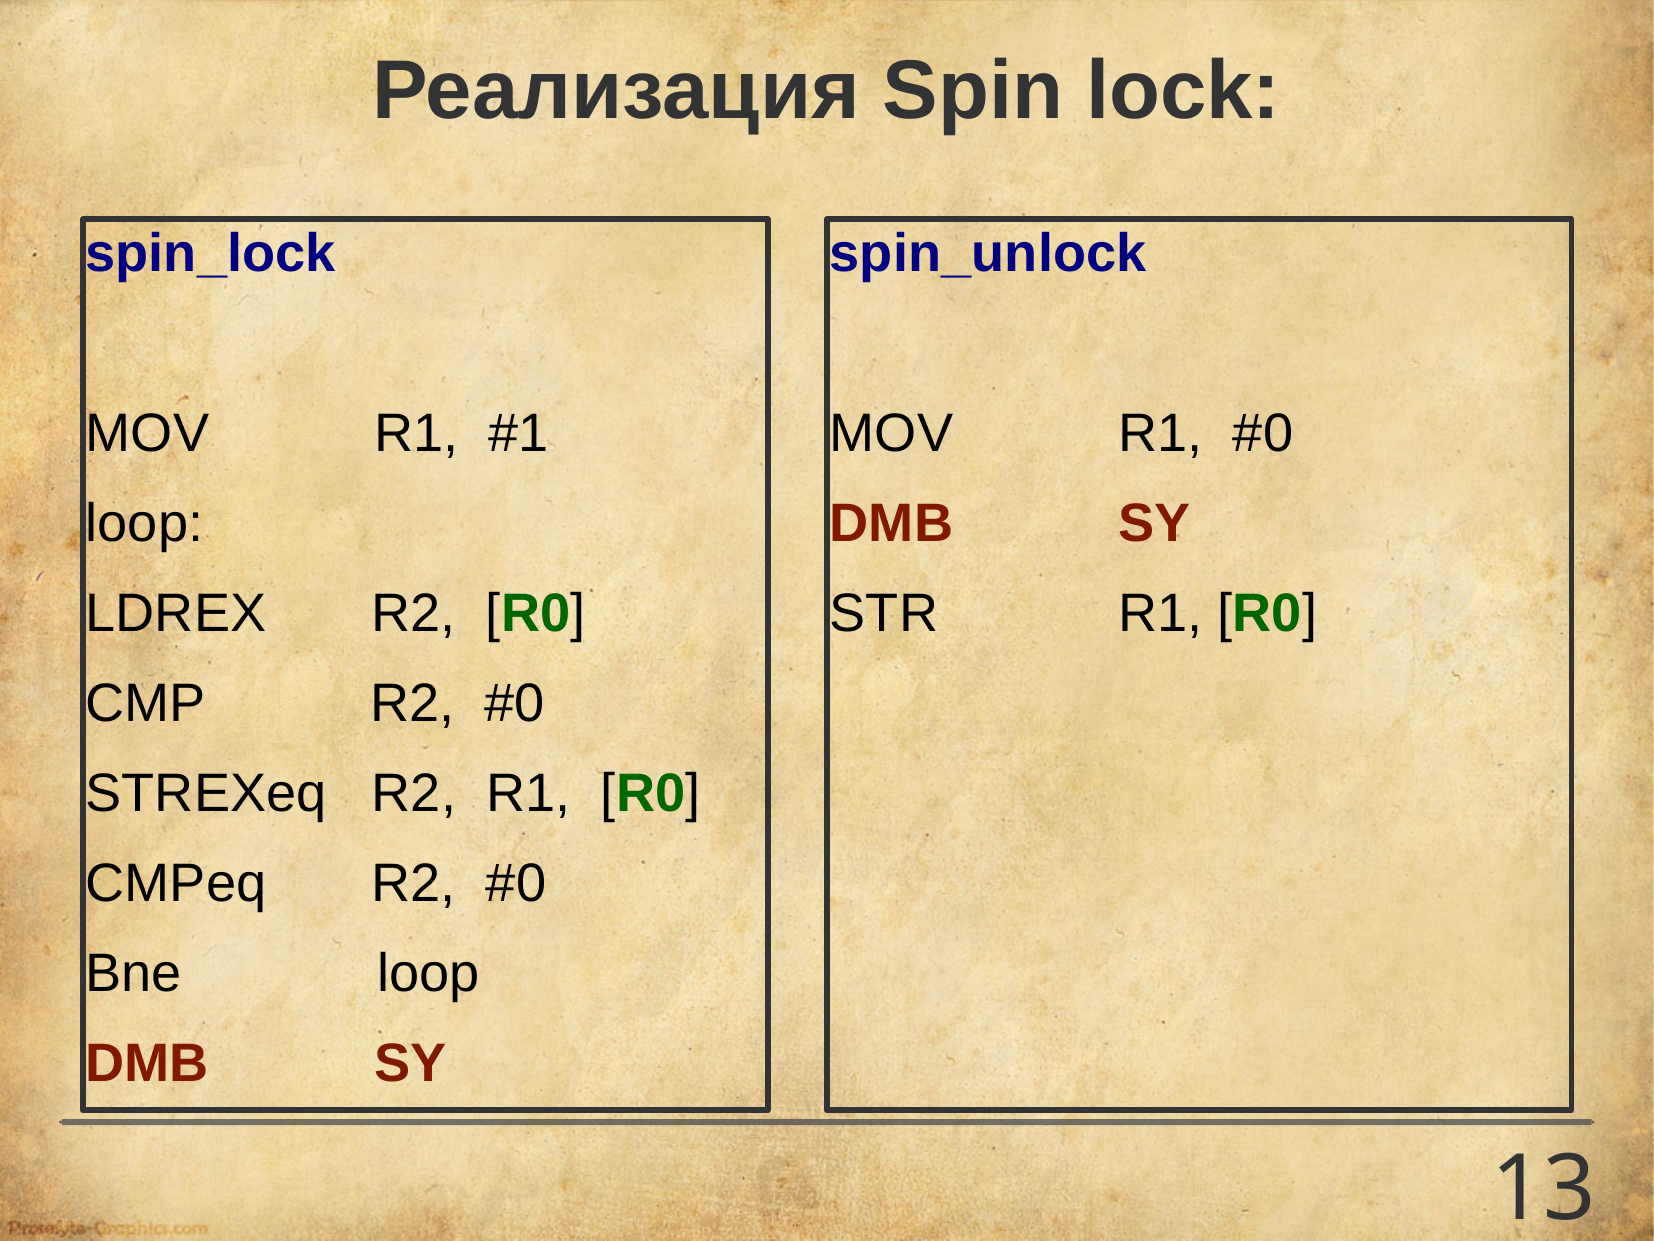

# Реализация Spin lock:
spin_lock
MOV R1, #1
loop:
LDREX R2, [R0]
CMP R2, #0
STREXeq R2, R1, [R0]
CMPeq R2, #0
Bne loop
DMB SY
spin_unlock
MOV R1, #0
DMB SY
STR R1, [R0]